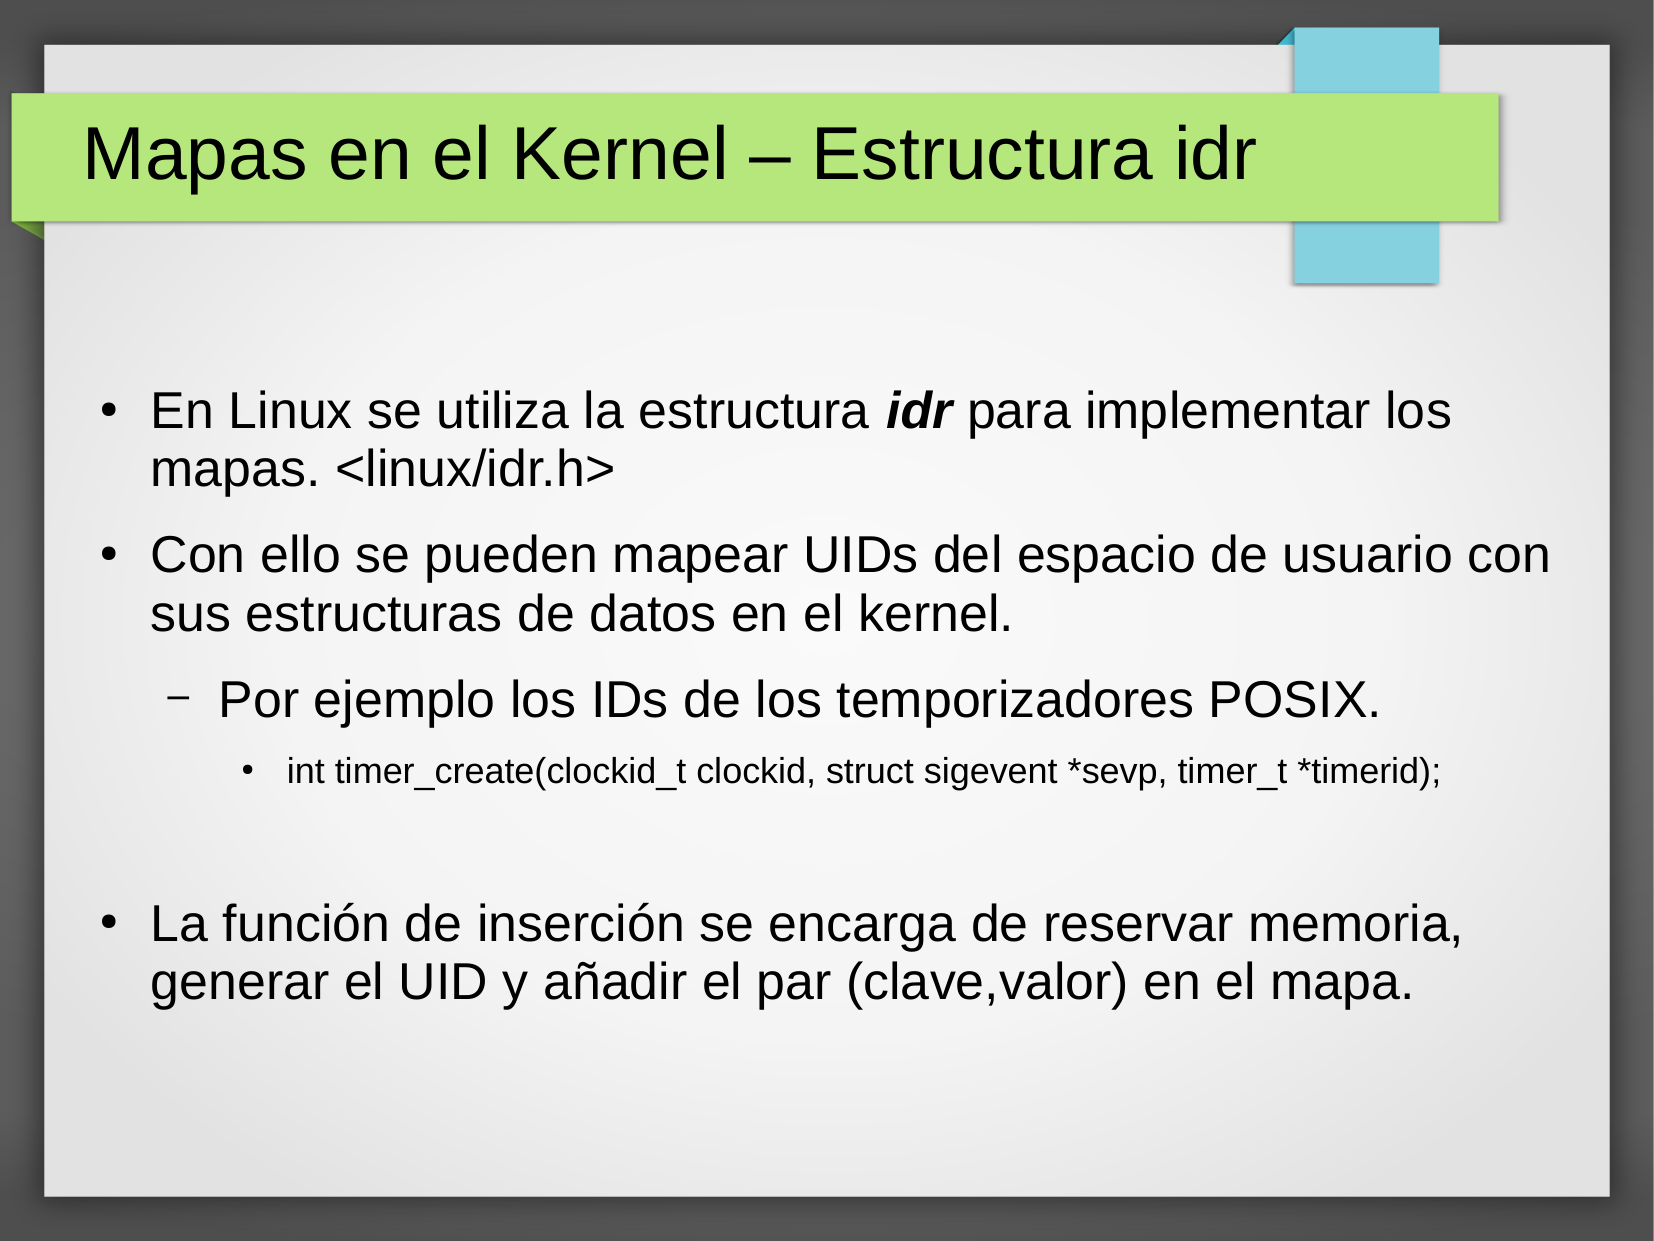

# Mapas en el Kernel – Estructura idr
En Linux se utiliza la estructura idr para implementar los mapas. <linux/idr.h>
Con ello se pueden mapear UIDs del espacio de usuario con sus estructuras de datos en el kernel.
Por ejemplo los IDs de los temporizadores POSIX.
int timer_create(clockid_t clockid, struct sigevent *sevp, timer_t *timerid);
La función de inserción se encarga de reservar memoria, generar el UID y añadir el par (clave,valor) en el mapa.